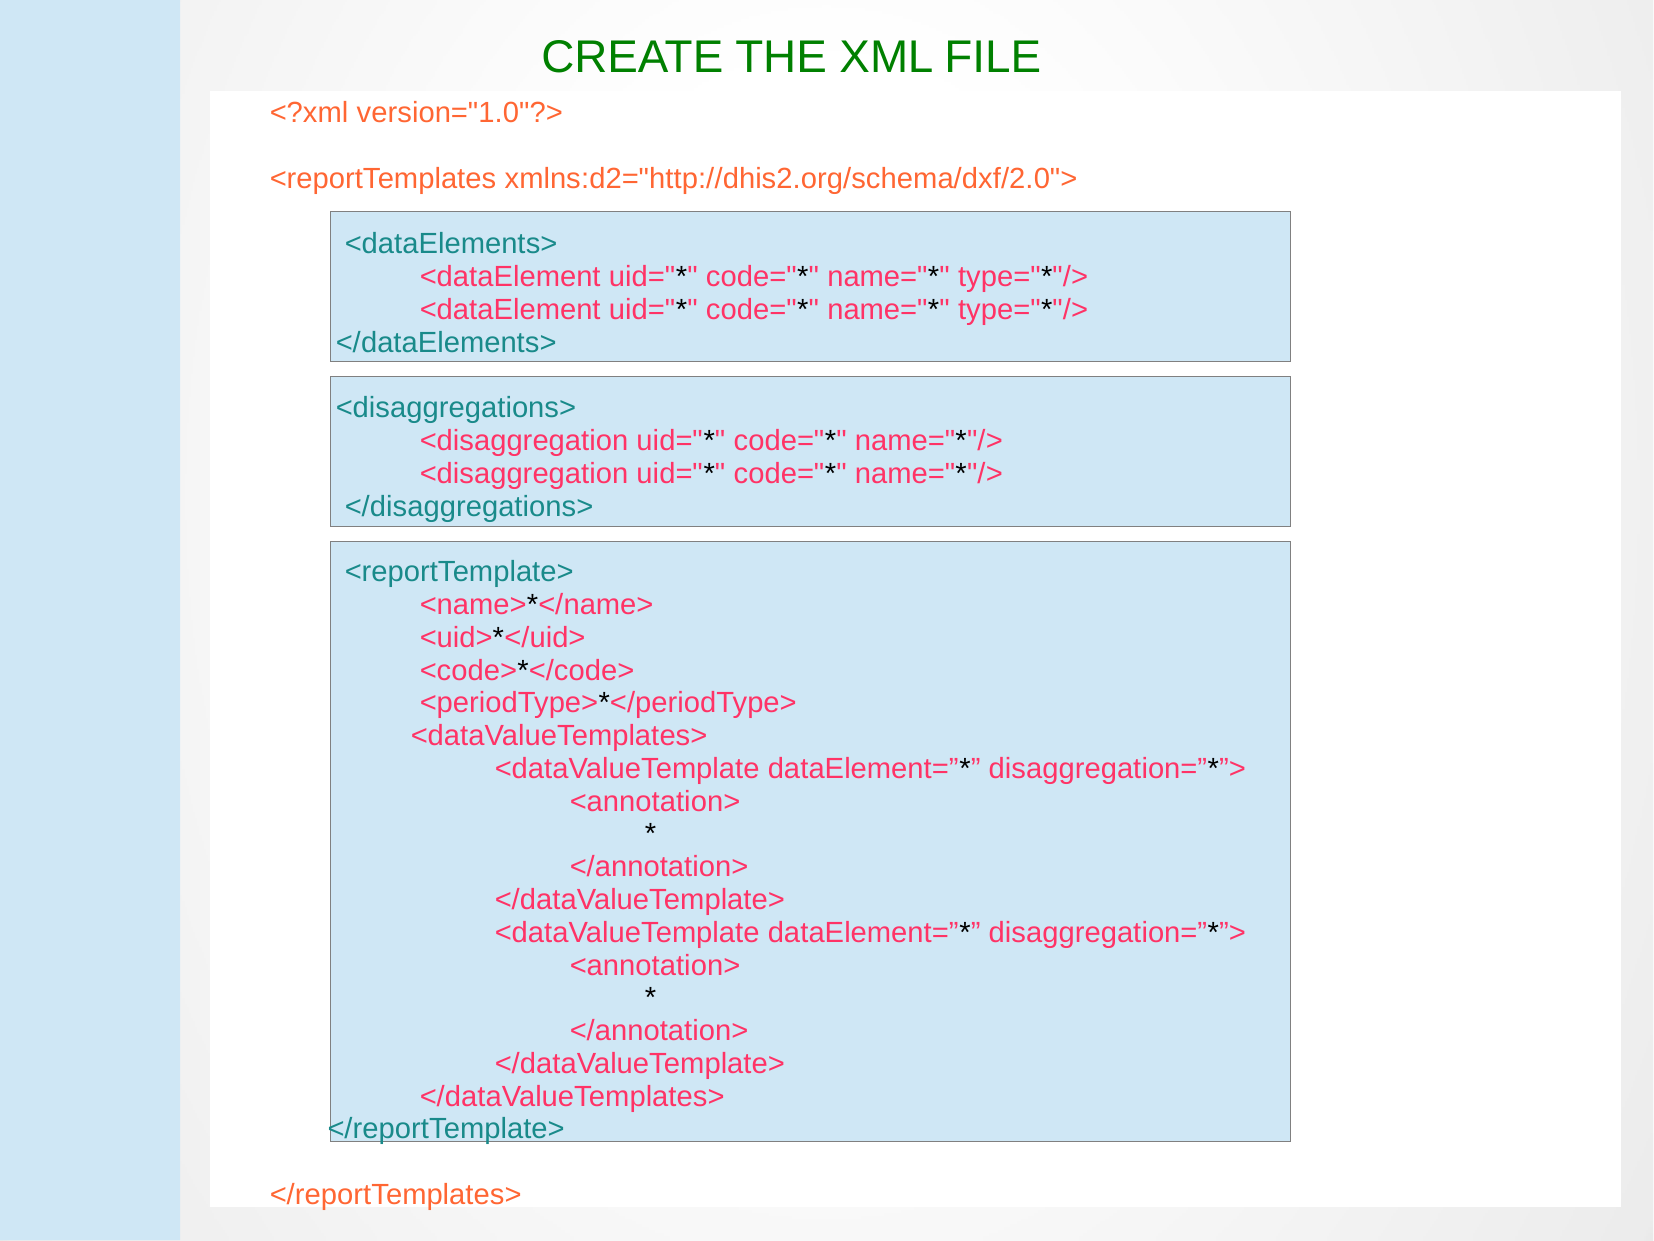

CREATE THE XML FILE
<?xml version="1.0"?>
<reportTemplates xmlns:d2="http://dhis2.org/schema/dxf/2.0">
	<dataElements>
 	<dataElement uid="*" code="*" name="*" type="*"/>
 		<dataElement uid="*" code="*" name="*" type="*"/>
 </dataElements>
 <disaggregations>
		<disaggregation uid="*" code="*" name="*"/>
		<disaggregation uid="*" code="*" name="*"/>
	</disaggregations>
 	<reportTemplate>
	 	<name>*</name>
	 	<uid>*</uid>
	 	<code>*</code>
	 	<periodType>*</periodType>
	 <dataValueTemplates>
 		<dataValueTemplate dataElement=”*” disaggregation=”*”>
				<annotation>
					*
				</annotation>
			</dataValueTemplate>
			<dataValueTemplate dataElement=”*” disaggregation=”*”>
				<annotation>
					*
				</annotation>
			</dataValueTemplate>
 	</dataValueTemplates>
 </reportTemplate>
</reportTemplates>